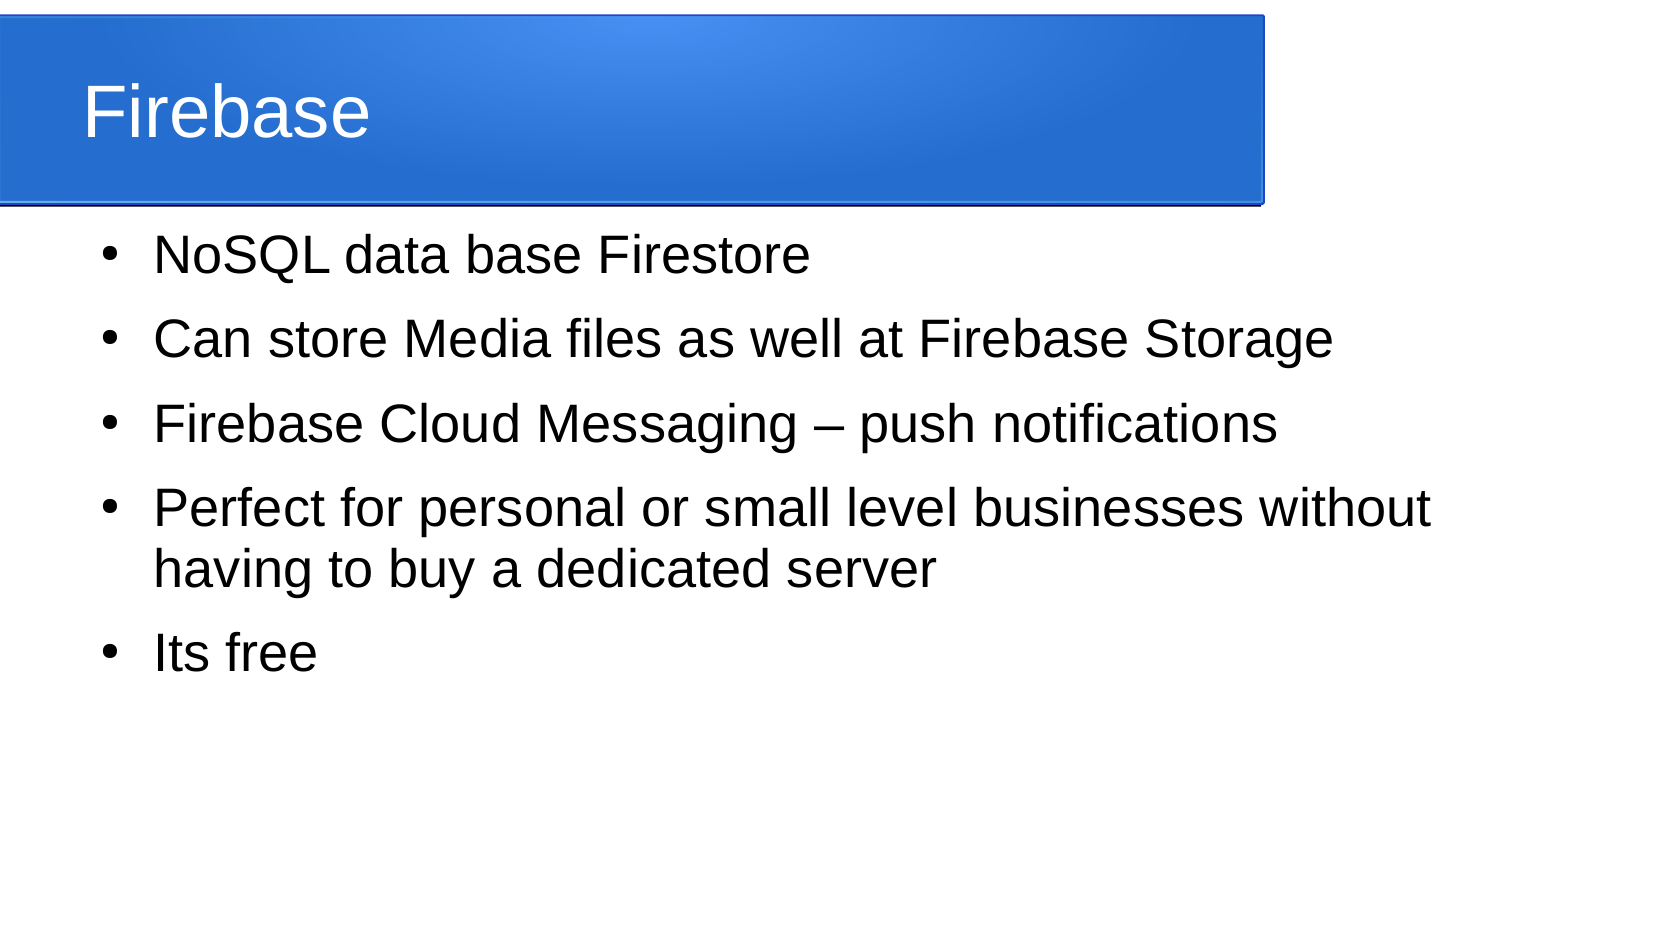

# Firebase
NoSQL data base Firestore
Can store Media files as well at Firebase Storage
Firebase Cloud Messaging – push notifications
Perfect for personal or small level businesses without having to buy a dedicated server
Its free